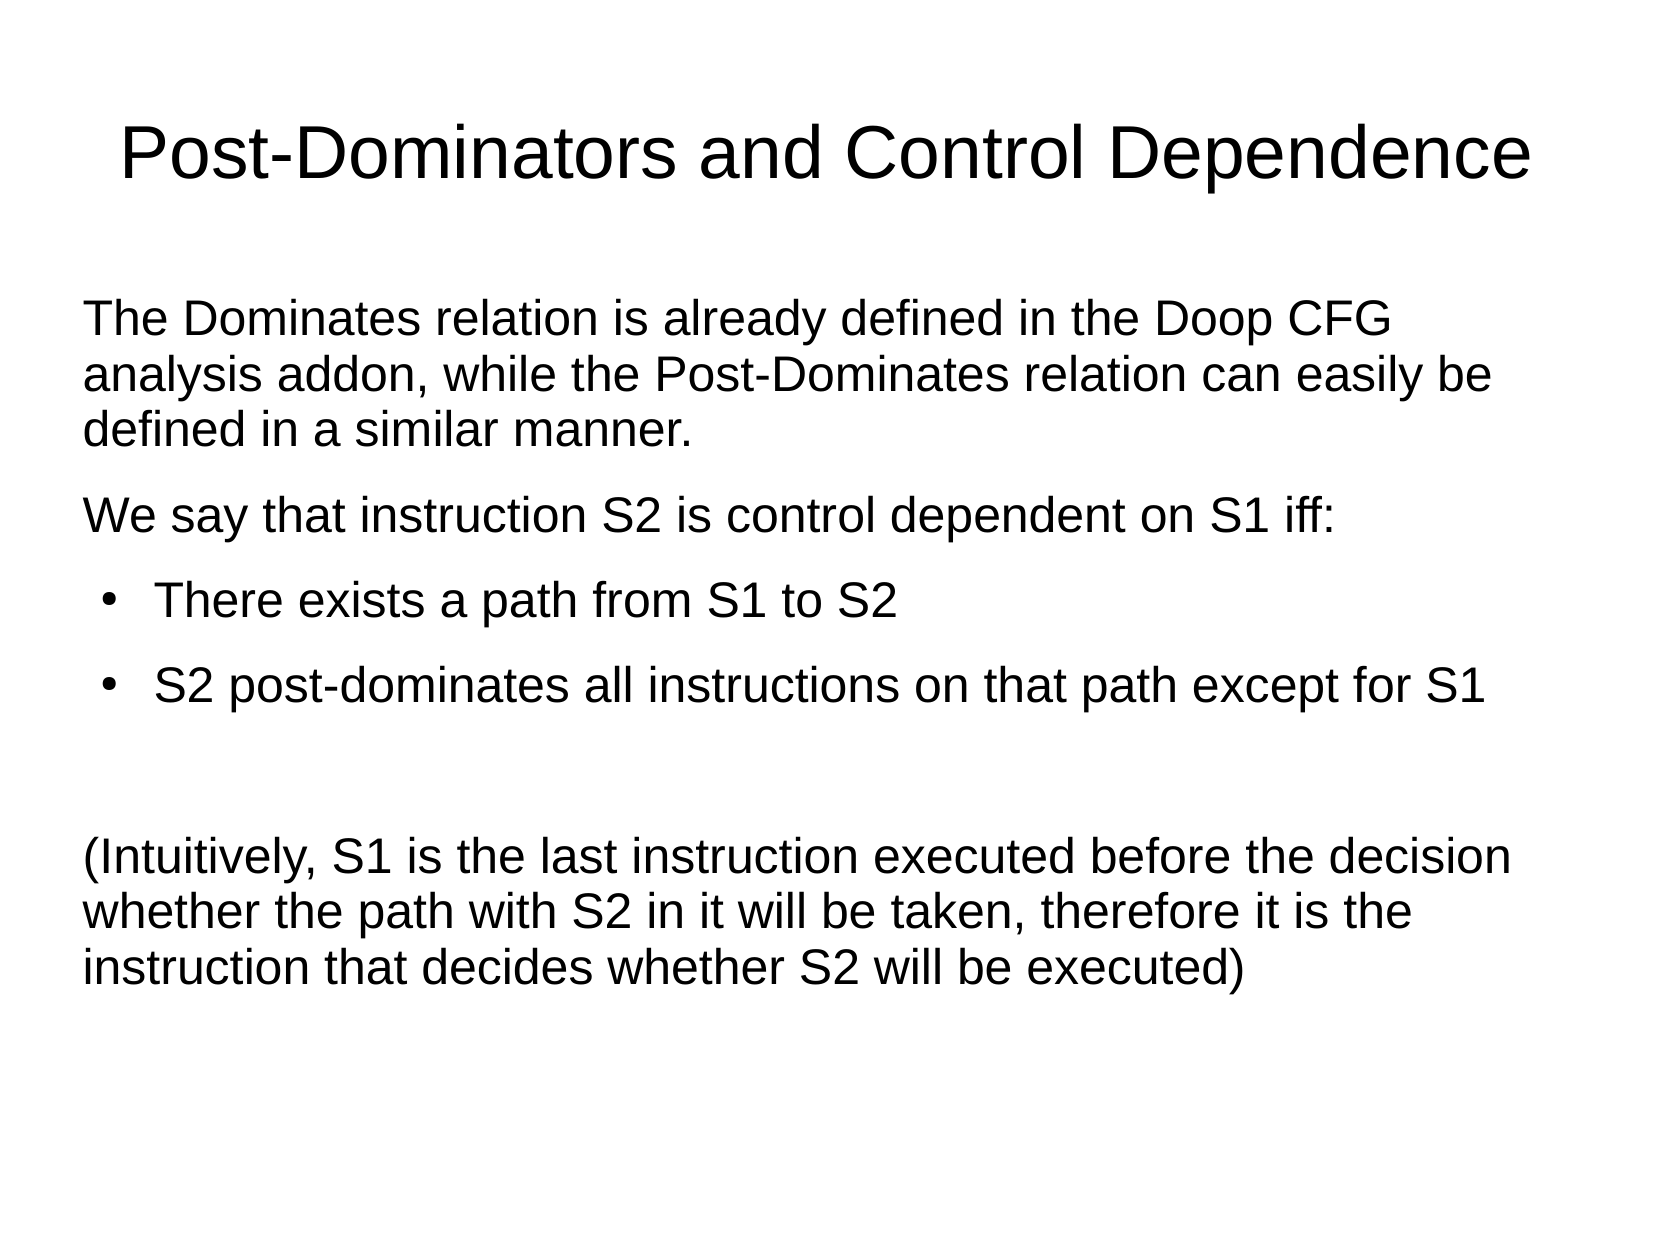

# Post-Dominators and Control Dependence
The Dominates relation is already defined in the Doop CFG analysis addon, while the Post-Dominates relation can easily be defined in a similar manner.
We say that instruction S2 is control dependent on S1 iff:
There exists a path from S1 to S2
S2 post-dominates all instructions on that path except for S1
(Intuitively, S1 is the last instruction executed before the decision whether the path with S2 in it will be taken, therefore it is the instruction that decides whether S2 will be executed)